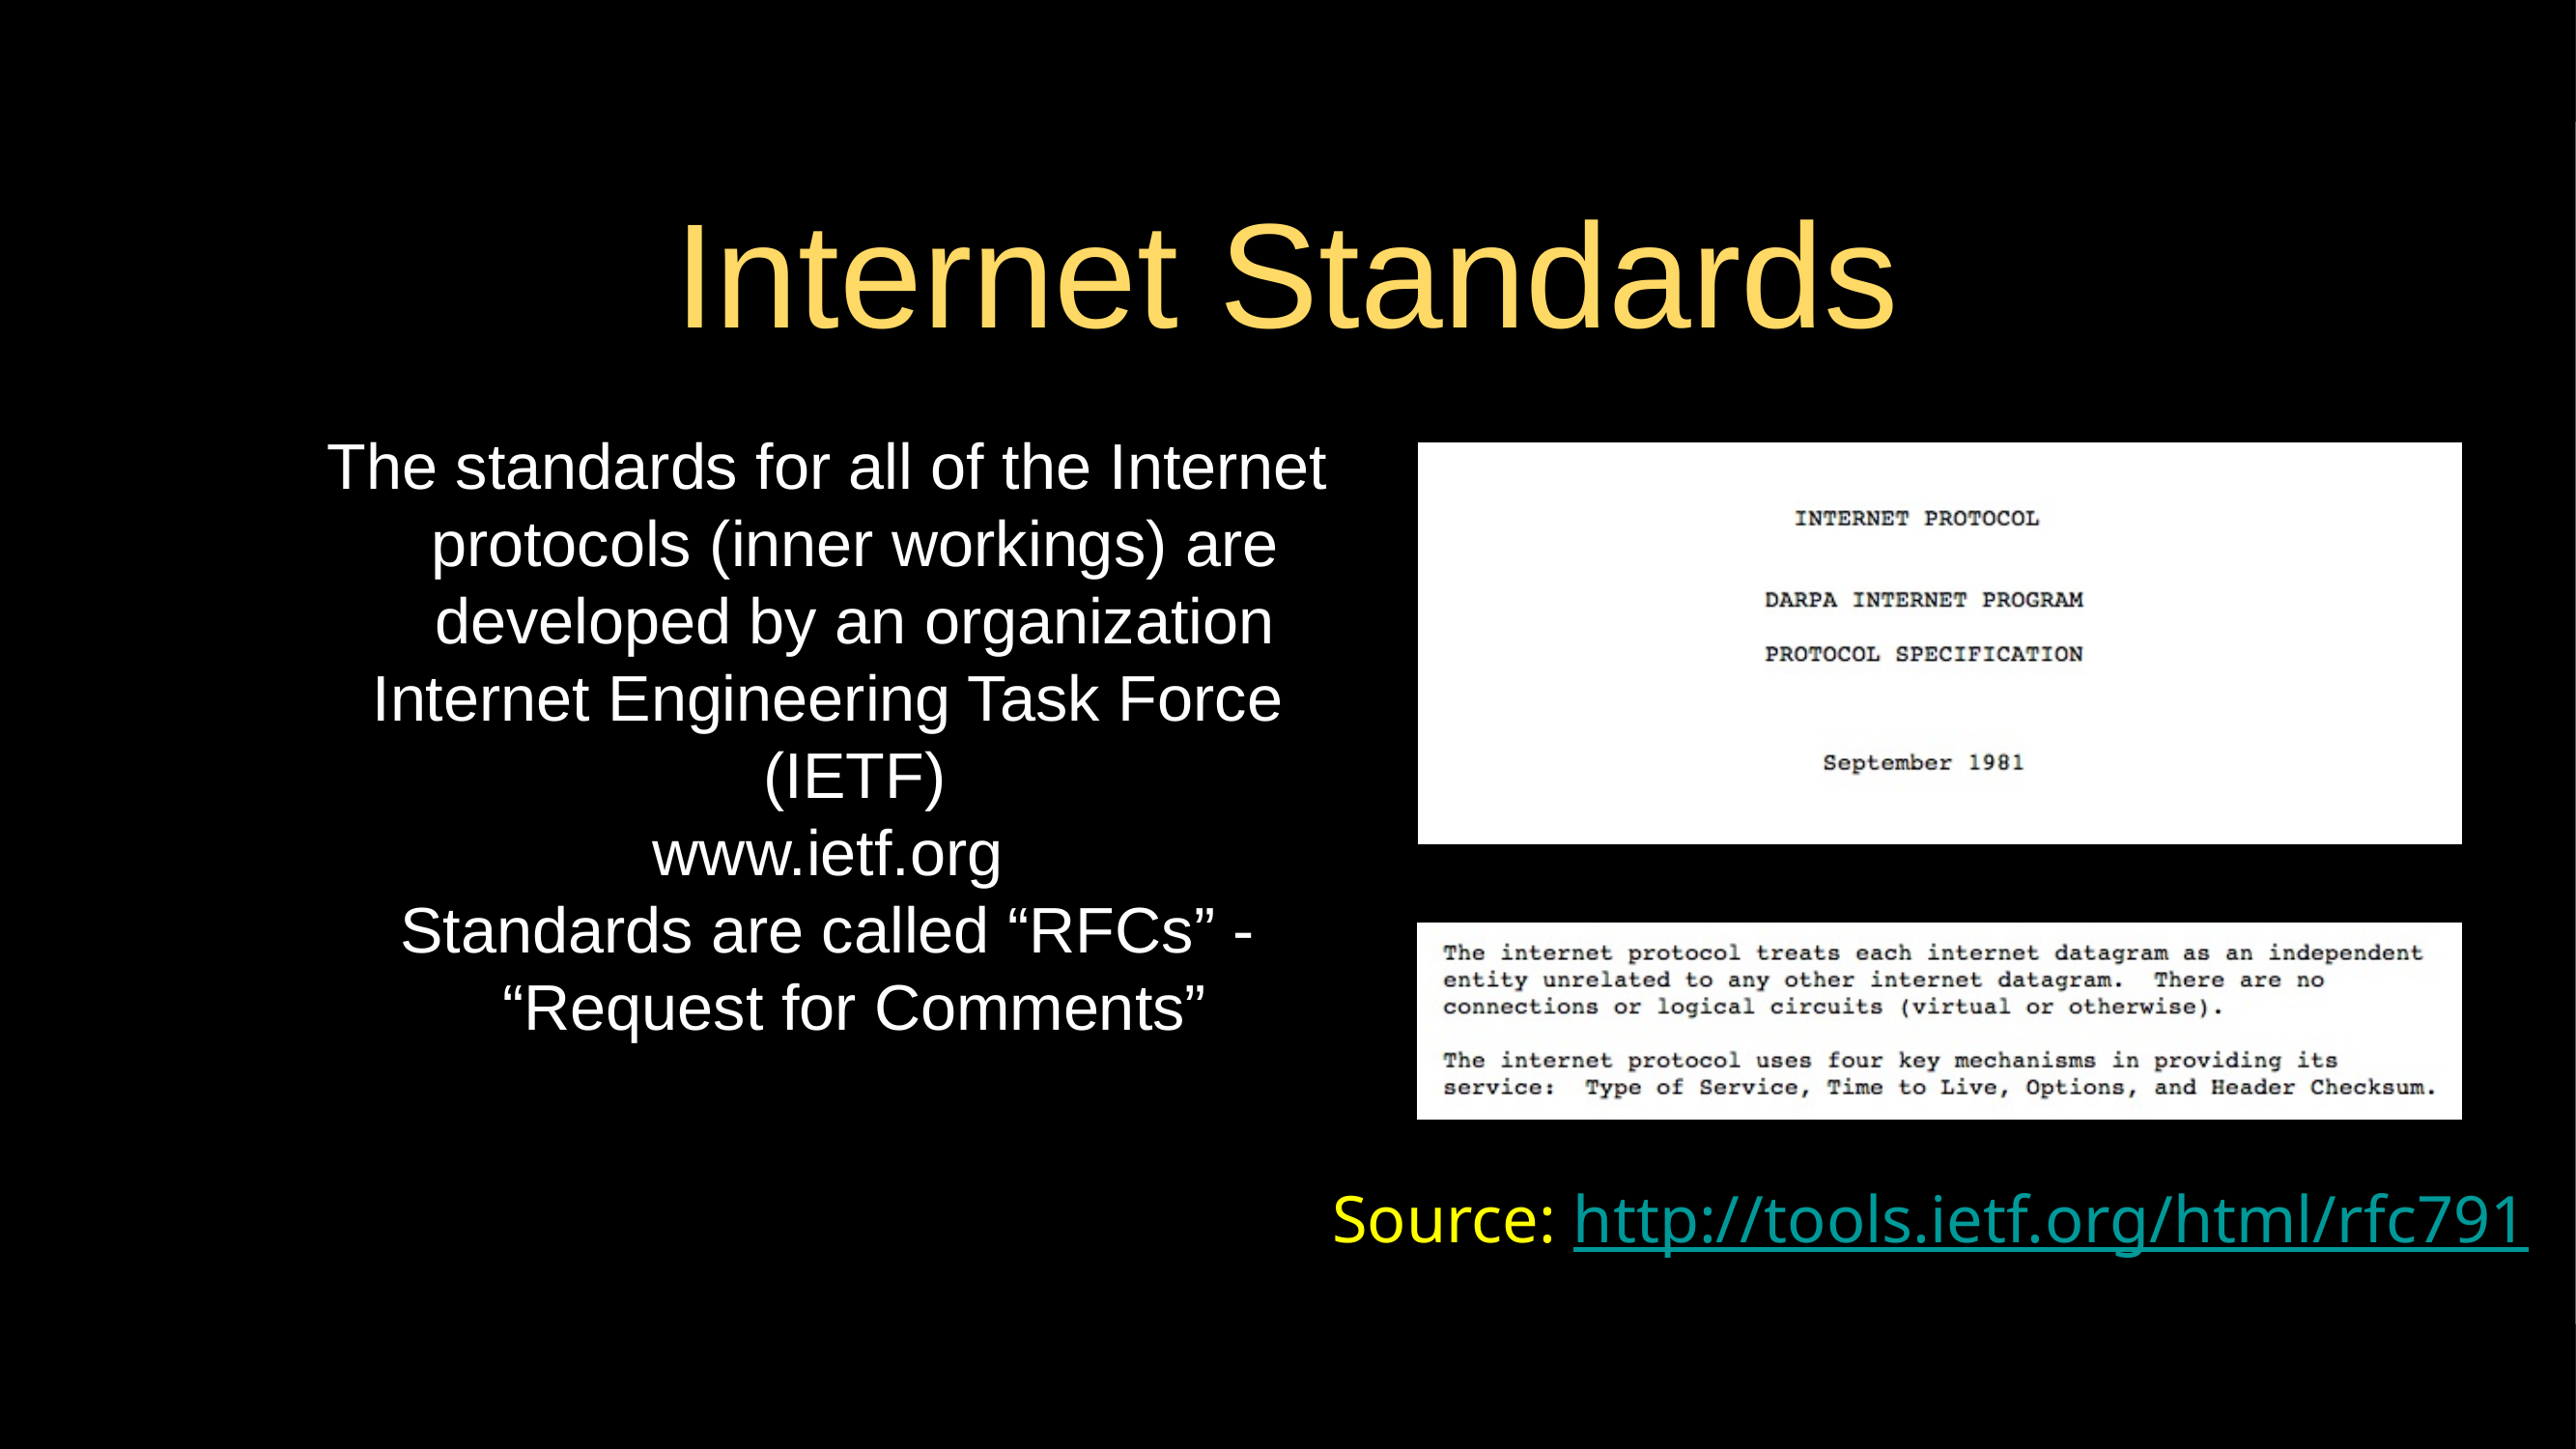

# Internet Standards
The standards for all of the Internet protocols (inner workings) are developed by an organization
Internet Engineering Task Force (IETF)
www.ietf.org
Standards are called “RFCs” - “Request for Comments”
Source: http://tools.ietf.org/html/rfc791